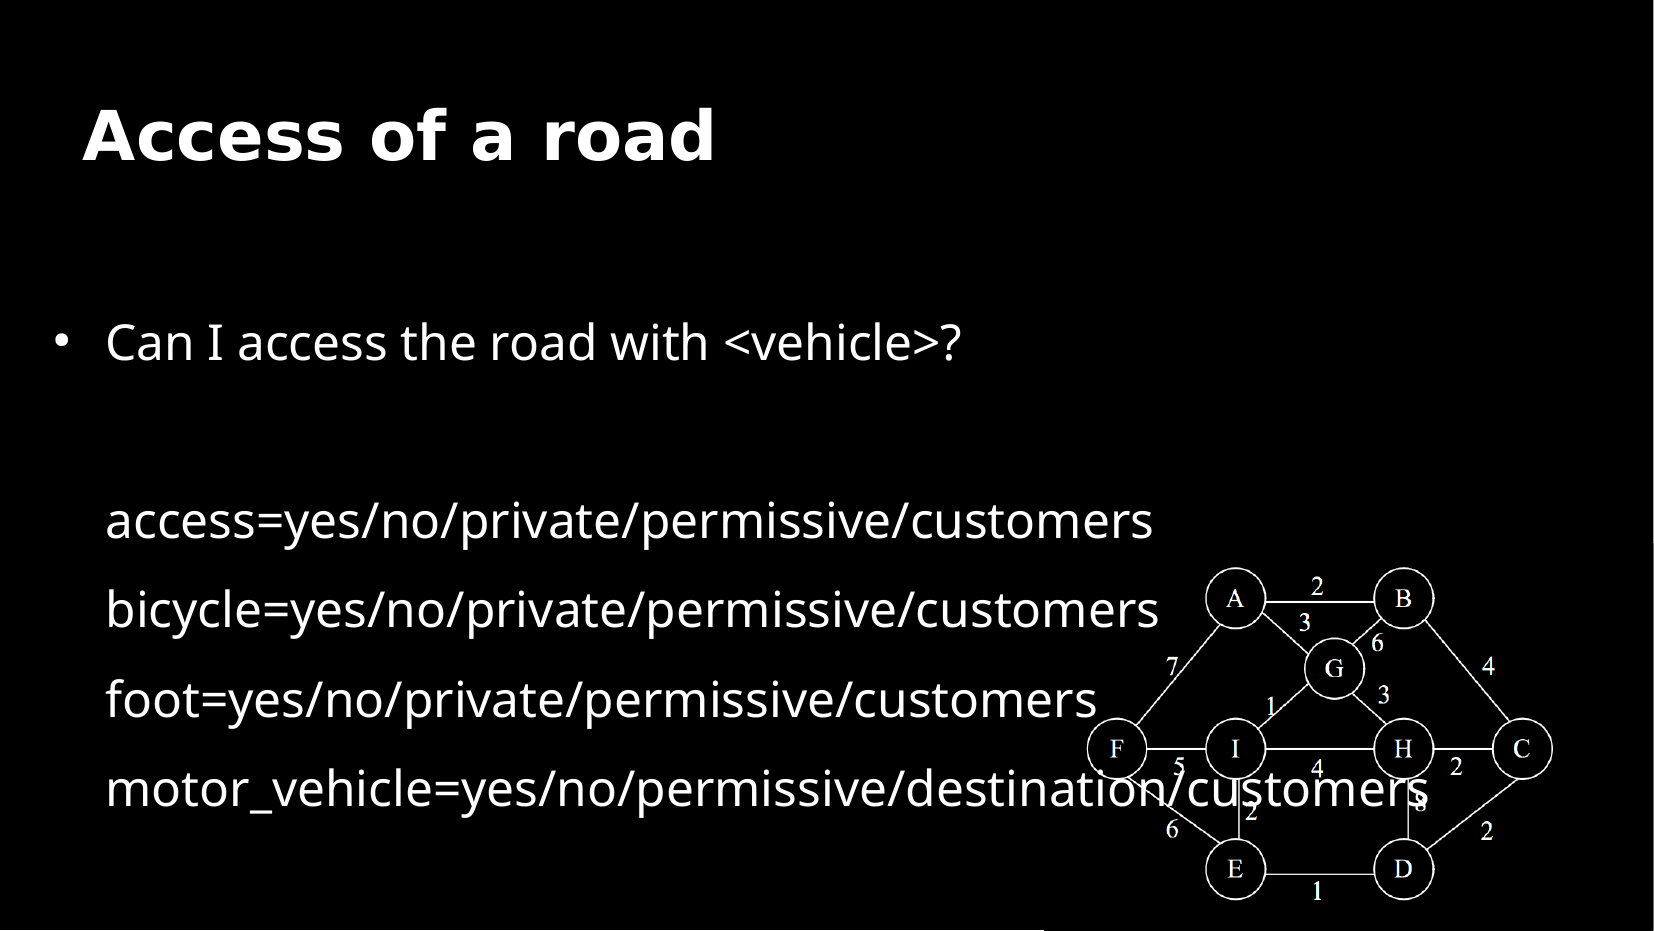

# Access of a road
Can I access the road with <vehicle>?
access=yes/no/private/permissive/customers
bicycle=yes/no/private/permissive/customers
foot=yes/no/private/permissive/customers
motor_vehicle=yes/no/permissive/destination/customers